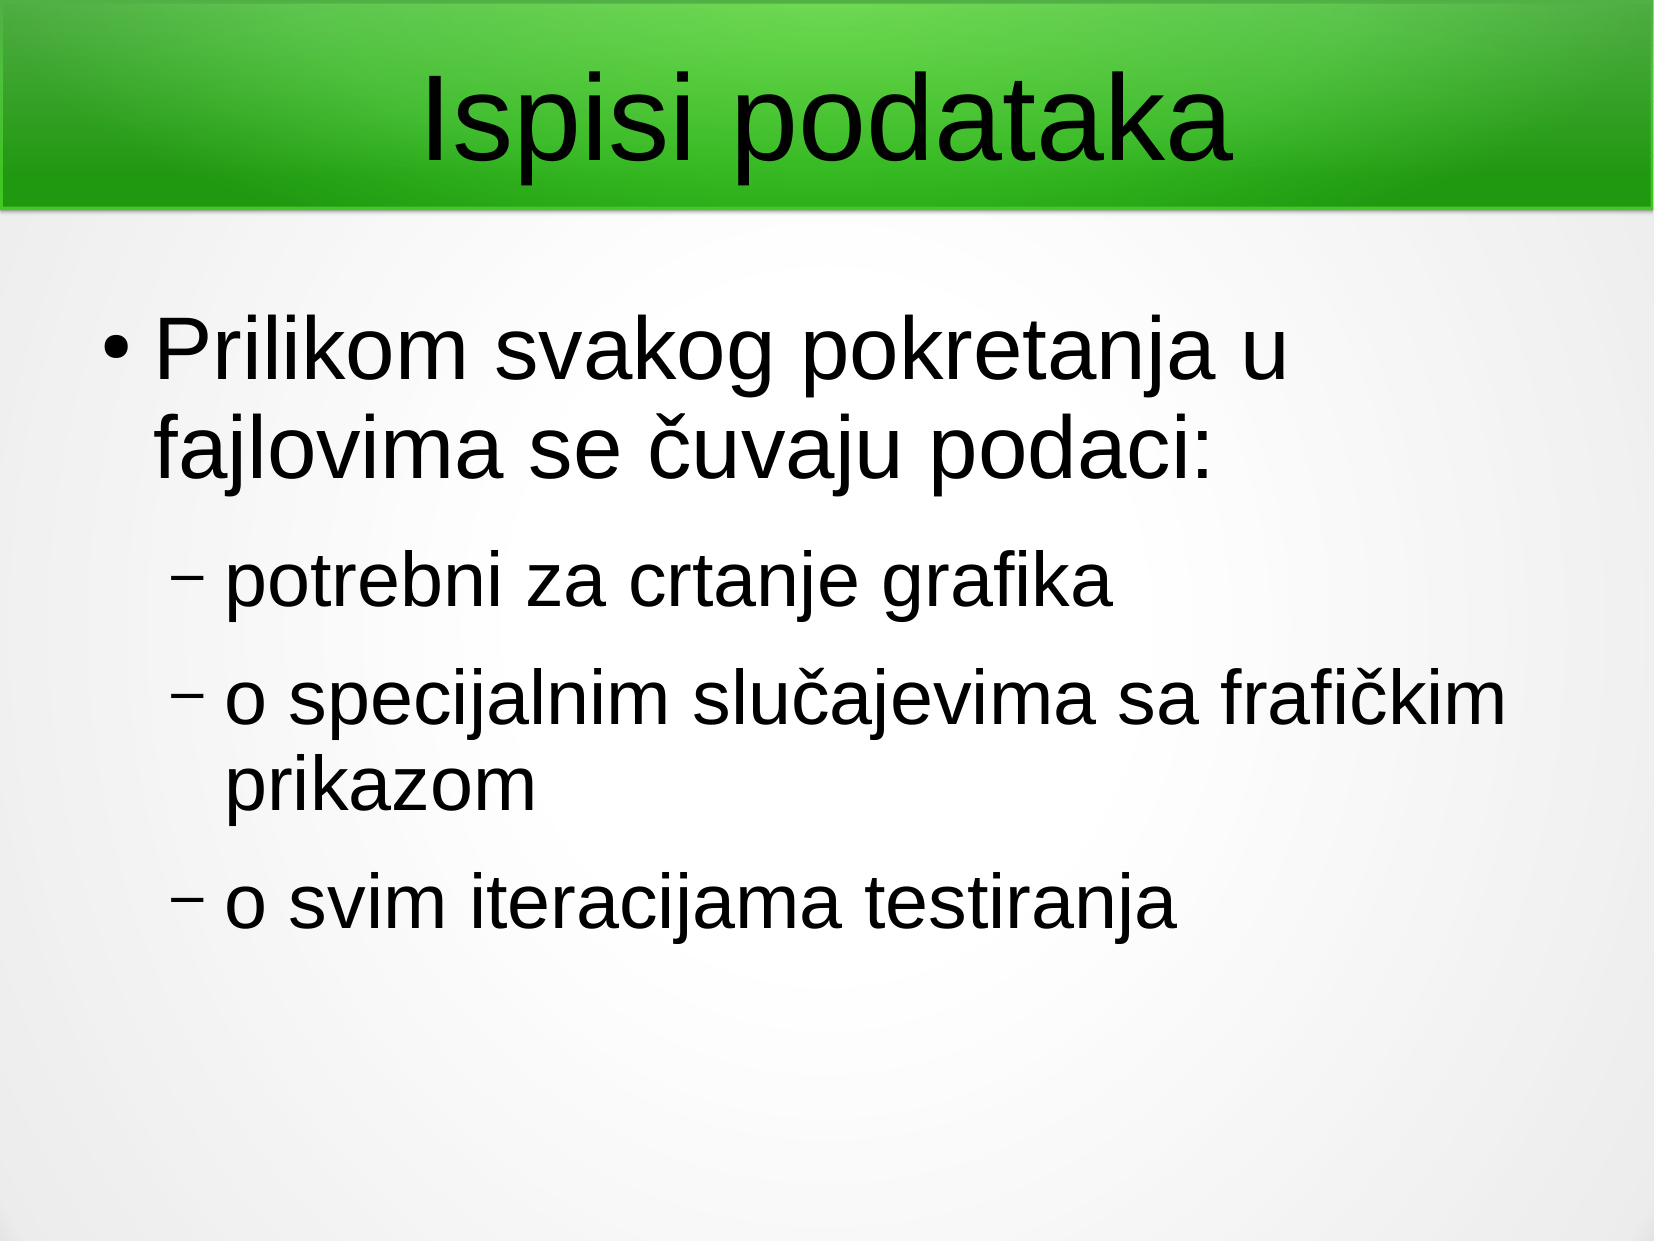

# Ispisi podataka
Prilikom svakog pokretanja u fajlovima se čuvaju podaci:
potrebni za crtanje grafika
o specijalnim slučajevima sa frafičkim prikazom
o svim iteracijama testiranja